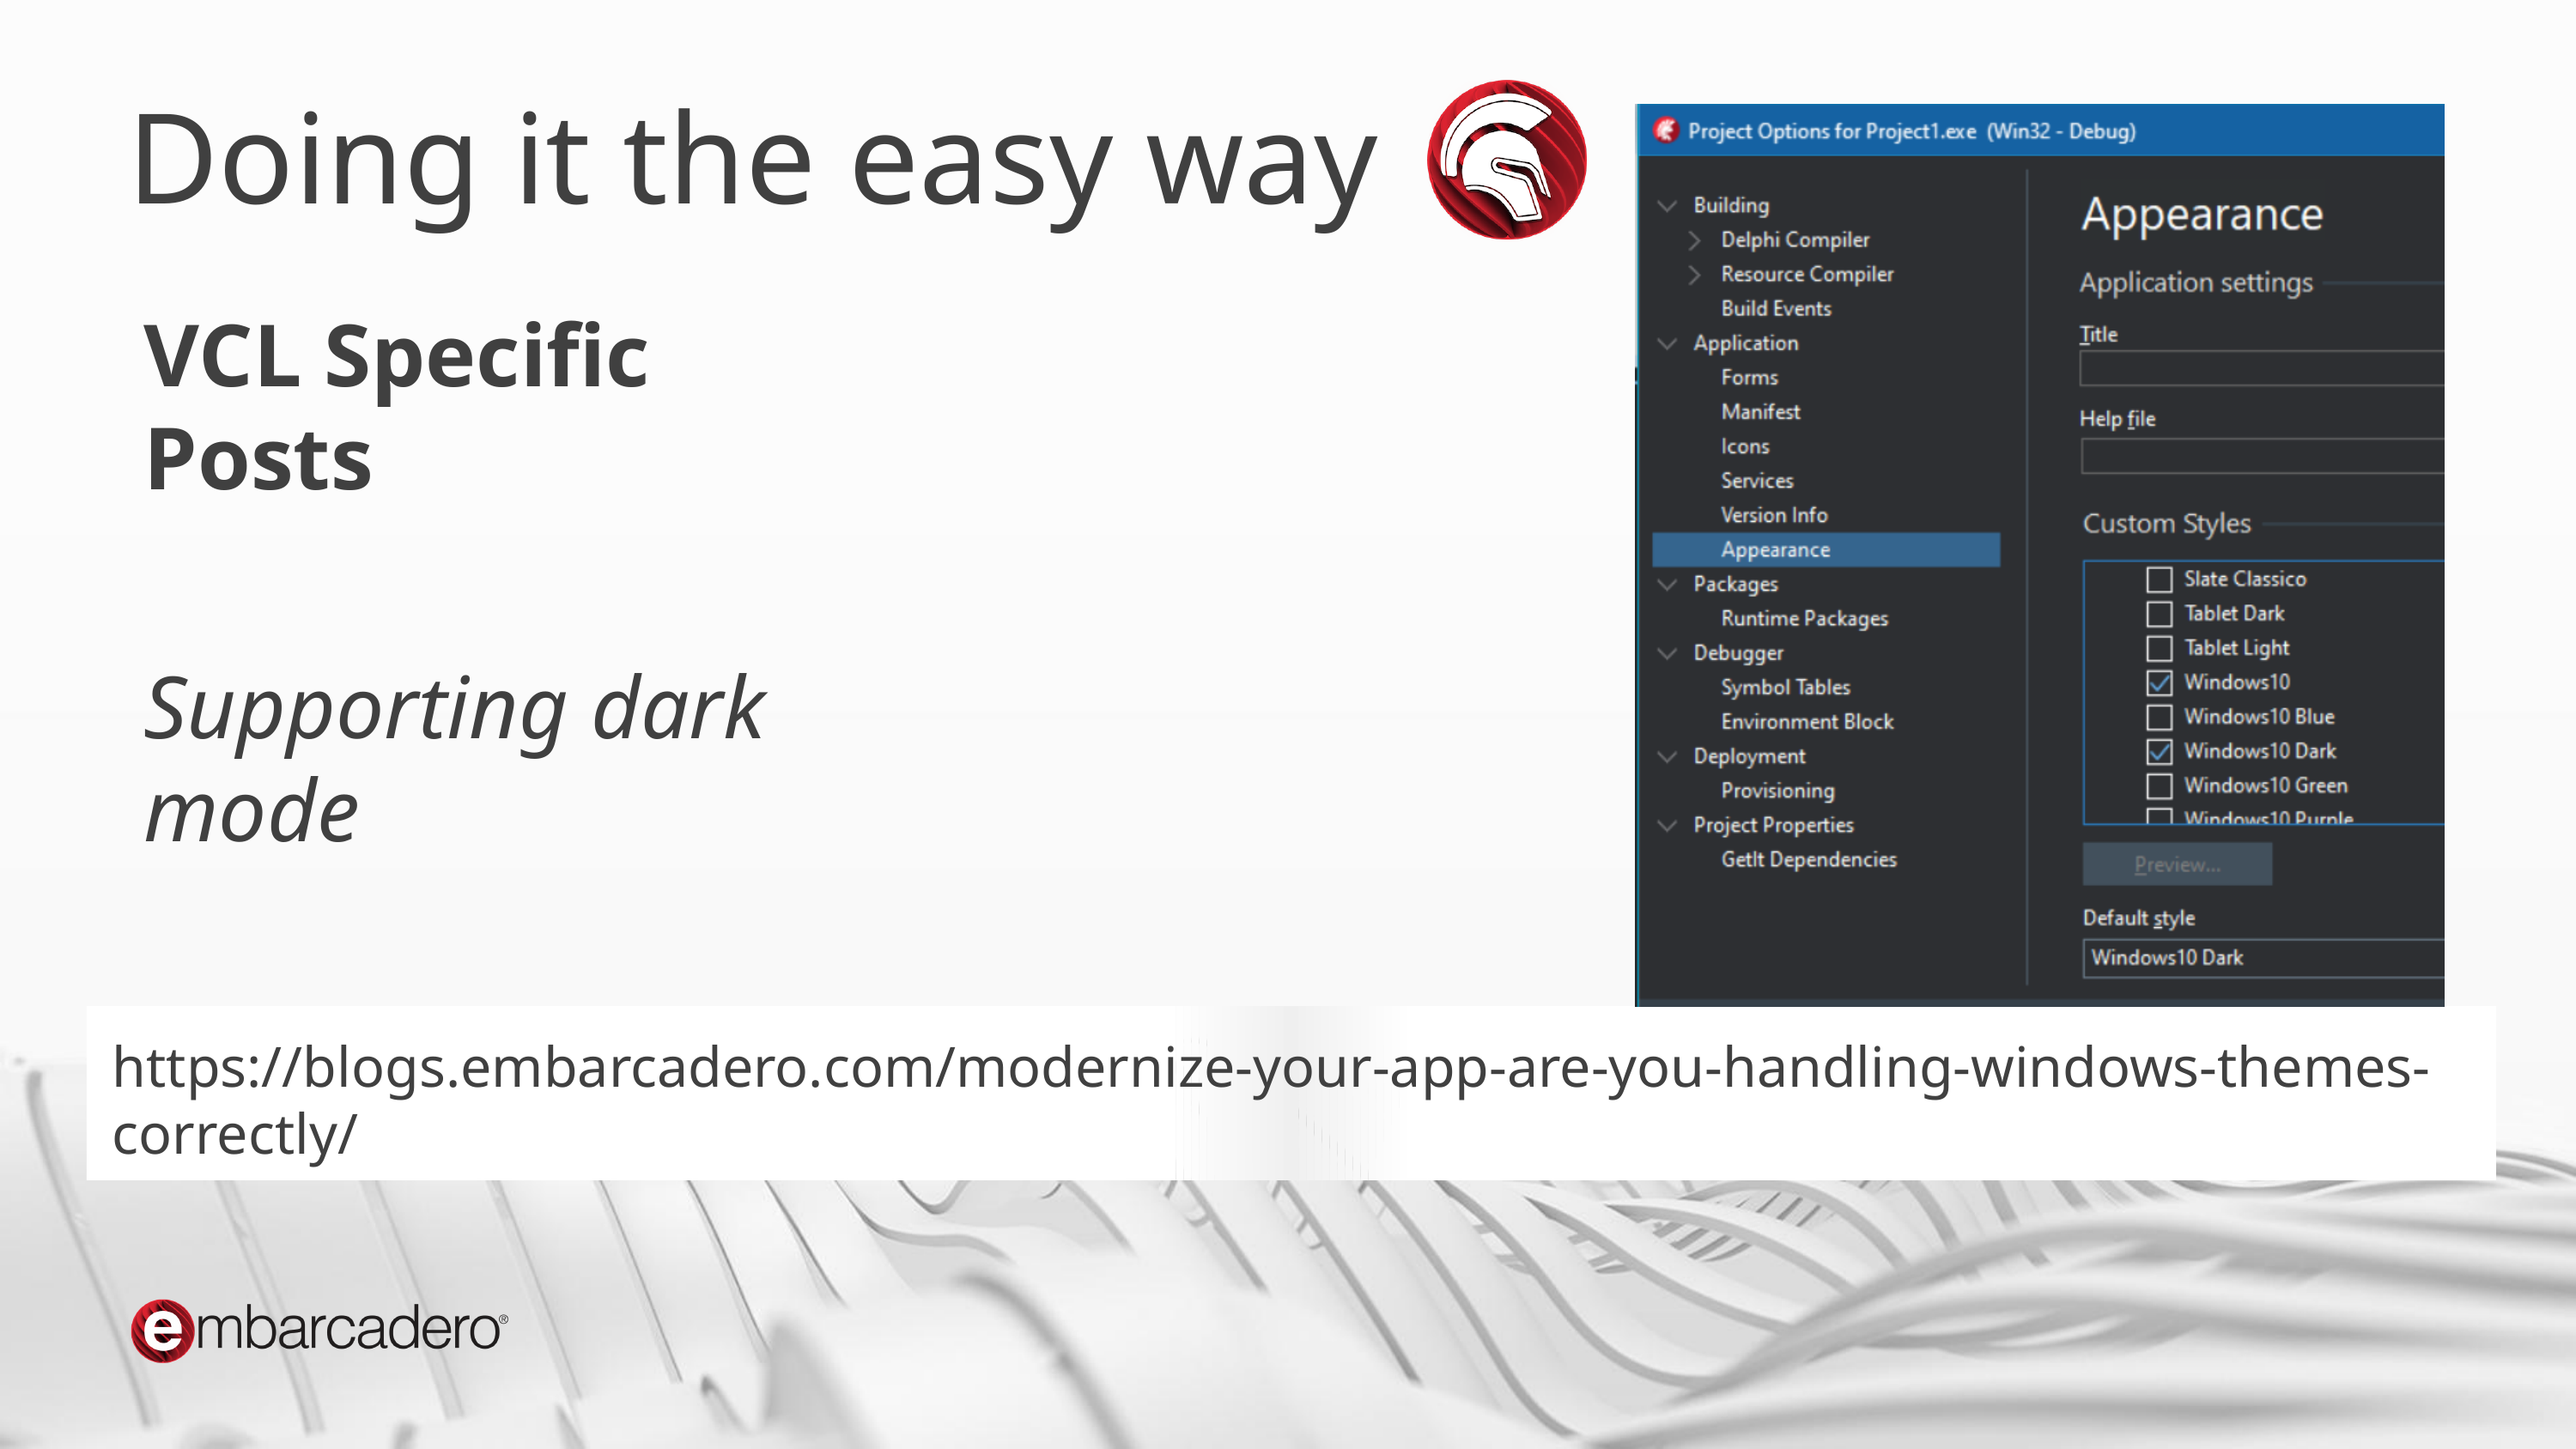

Doing it the easy way
# VCL Specific Posts
Supporting dark mode
https://blogs.embarcadero.com/modernize-your-app-are-you-handling-windows-themes-correctly/